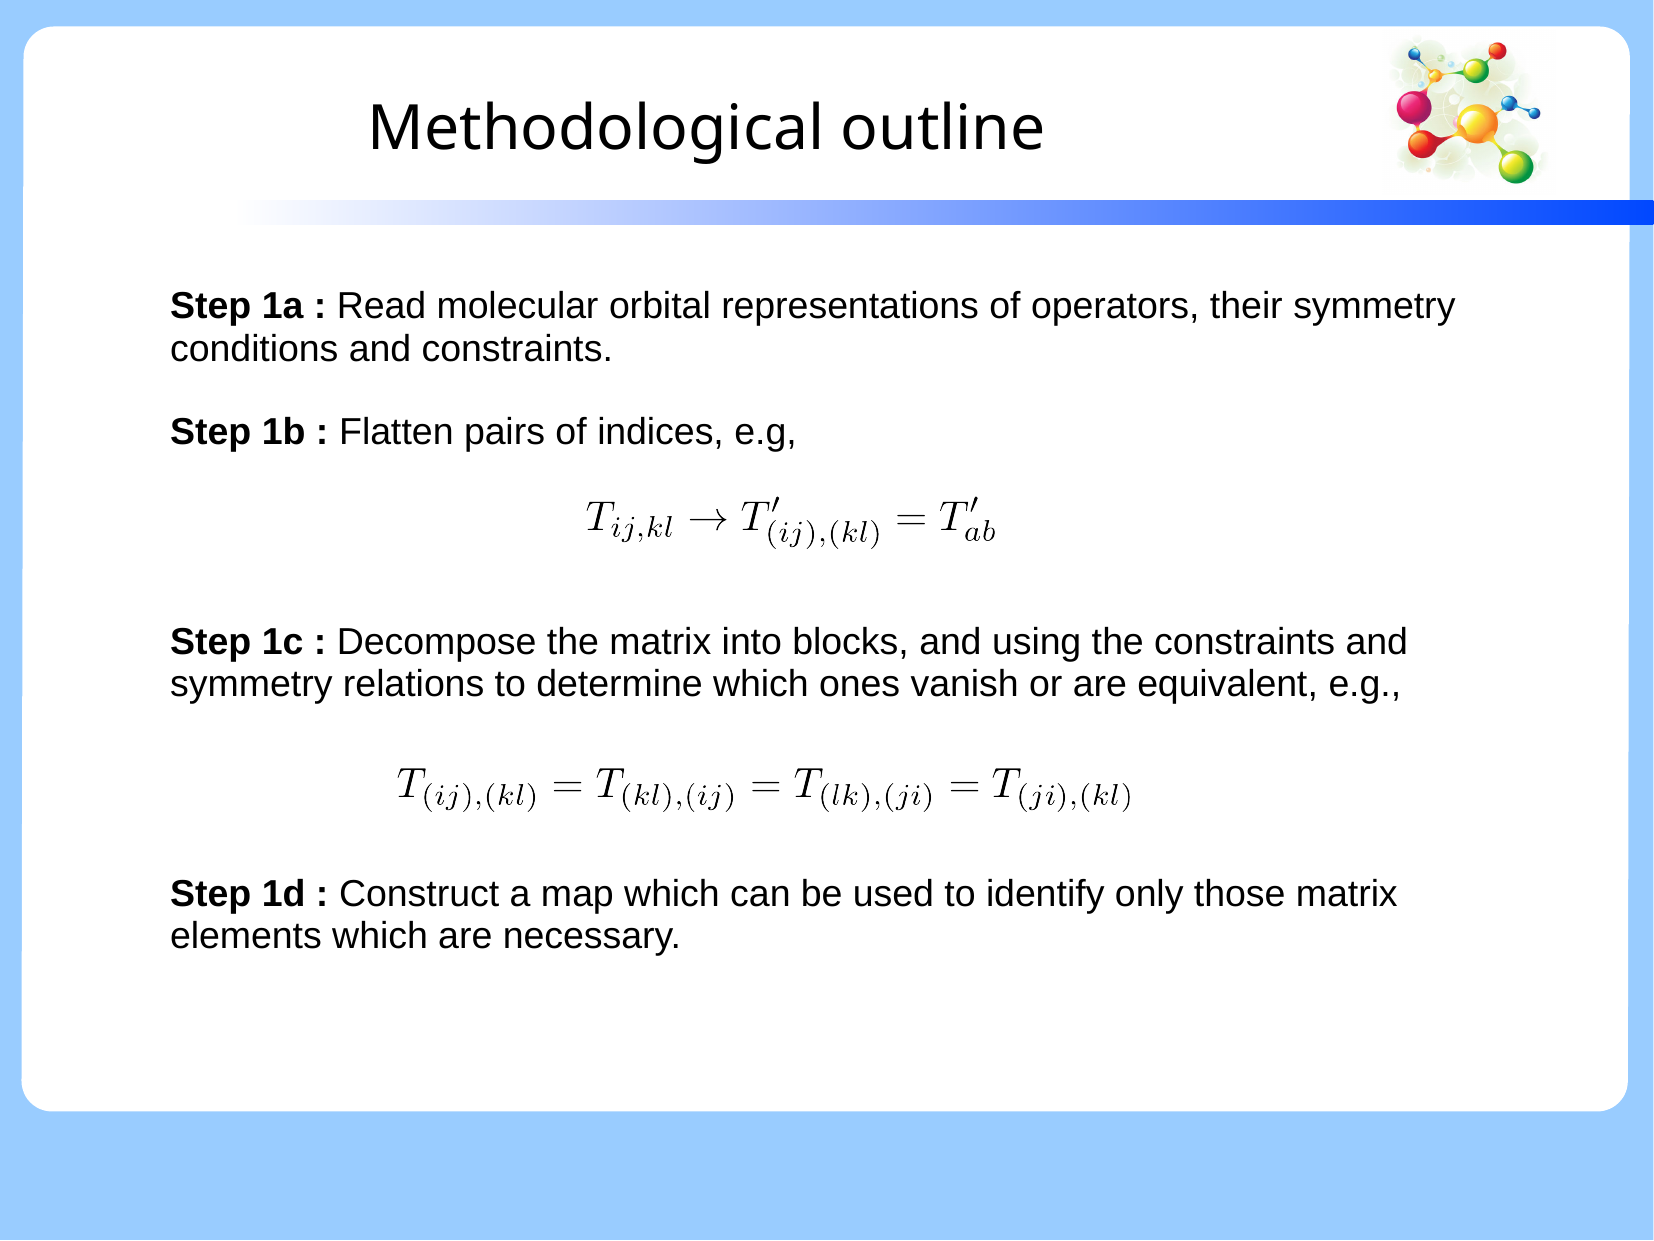

# Methodological outline
Step 1a : Read molecular orbital representations of operators, their symmetry conditions and constraints.
Step 1b : Flatten pairs of indices, e.g,
Step 1c : Decompose the matrix into blocks, and using the constraints and symmetry relations to determine which ones vanish or are equivalent, e.g.,
Step 1d : Construct a map which can be used to identify only those matrix elements which are necessary.